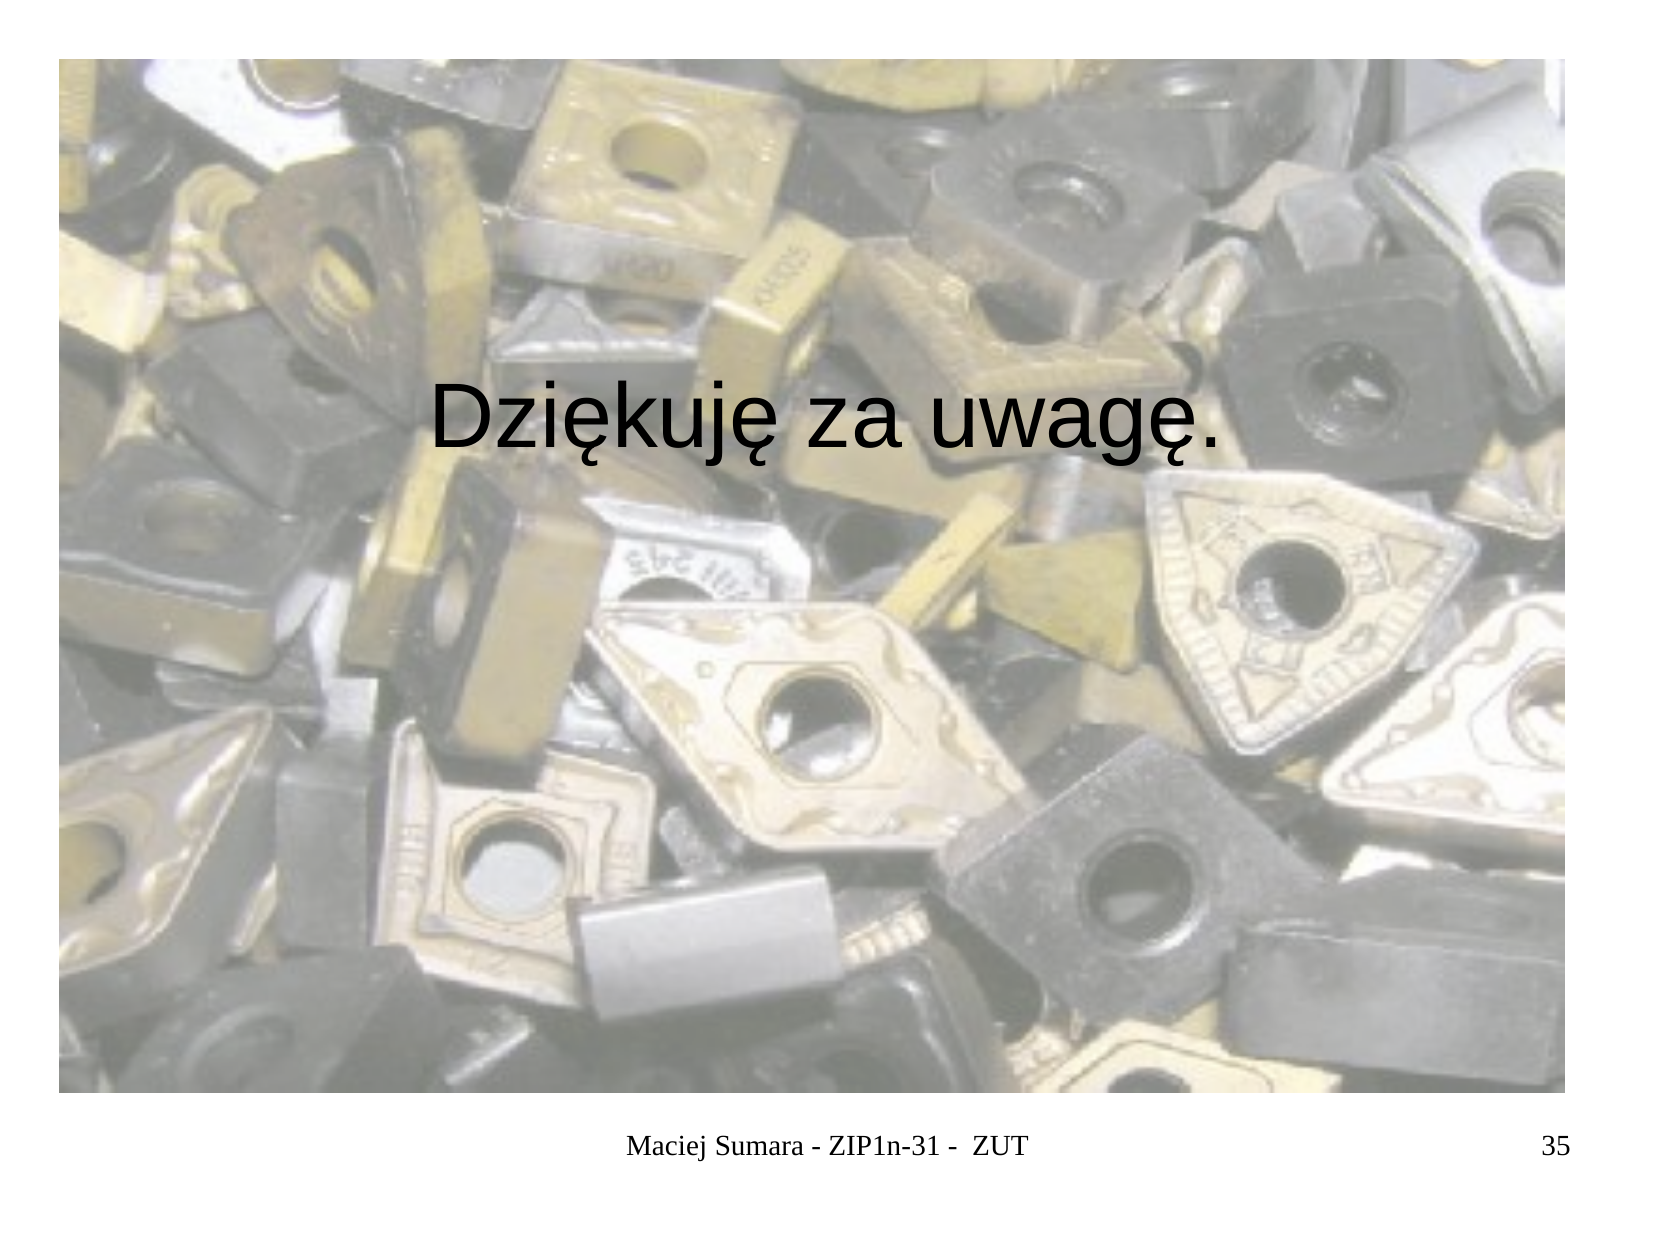

# Dziękuję za uwagę.
Maciej Sumara - ZIP1n-31 - ZUT
35